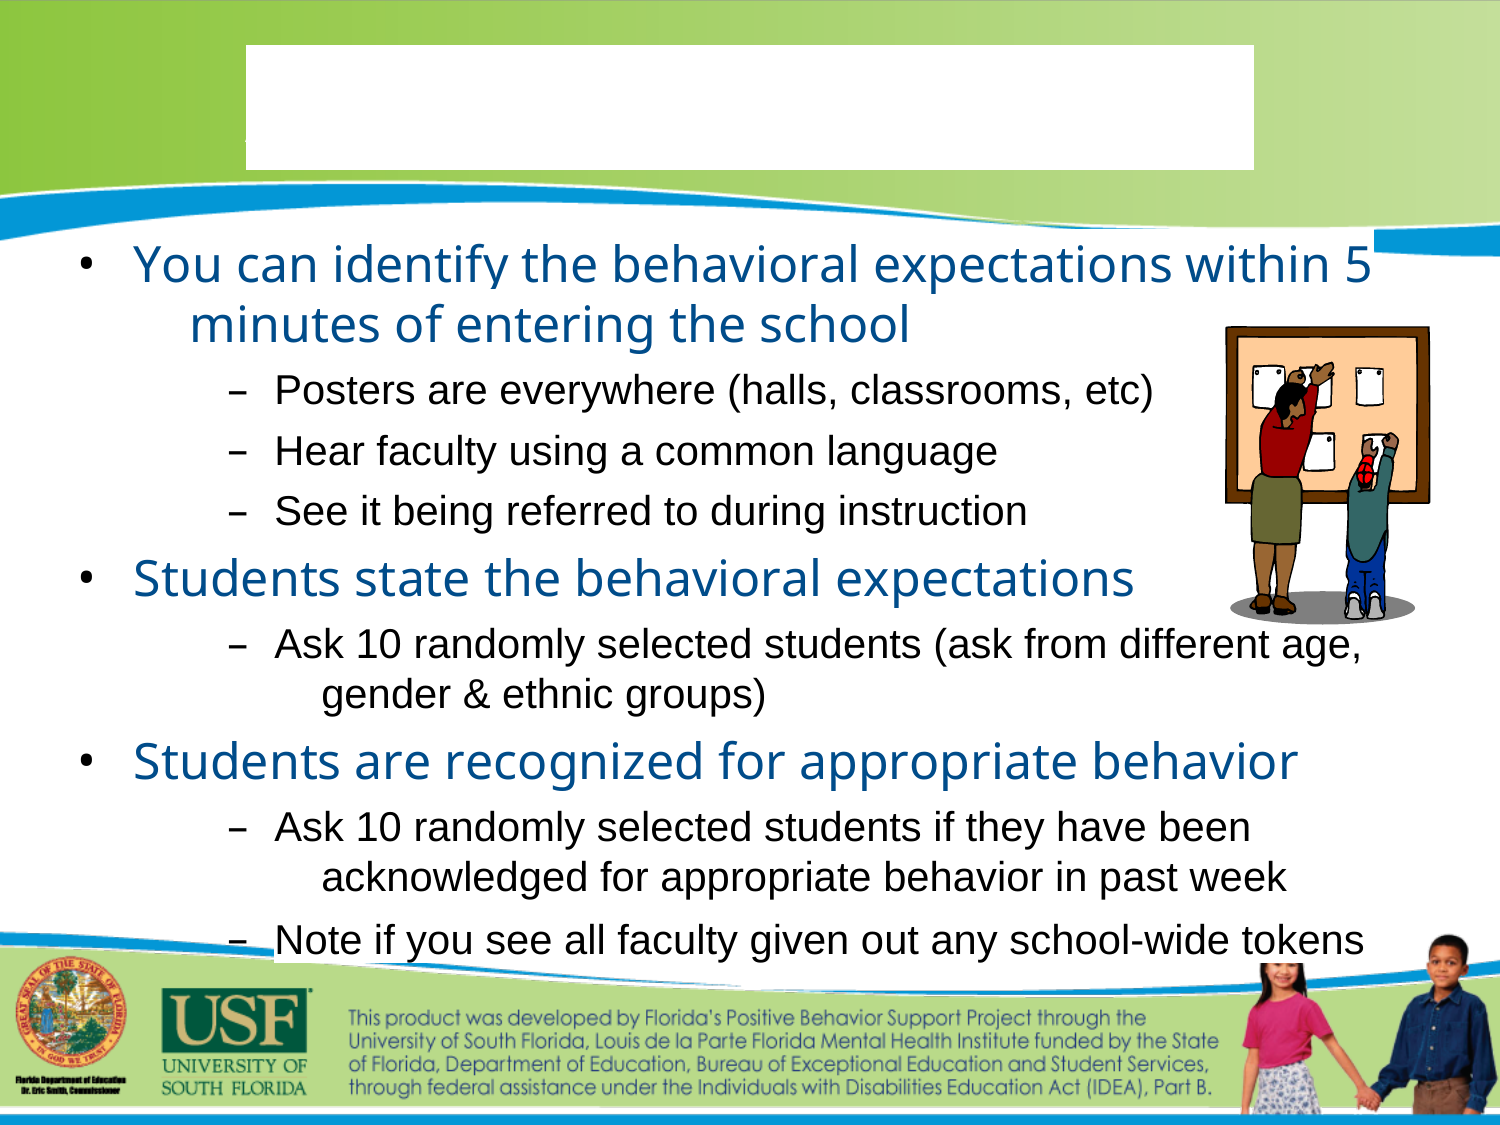

# Assessing Your School
You can identify the behavioral expectations within 5 minutes of entering the school
Posters are everywhere (halls, classrooms, etc)
Hear faculty using a common language
See it being referred to during instruction
Students state the behavioral expectations
Ask 10 randomly selected students (ask from different age, gender & ethnic groups)
Students are recognized for appropriate behavior
Ask 10 randomly selected students if they have been acknowledged for appropriate behavior in past week
Note if you see all faculty given out any school-wide tokens